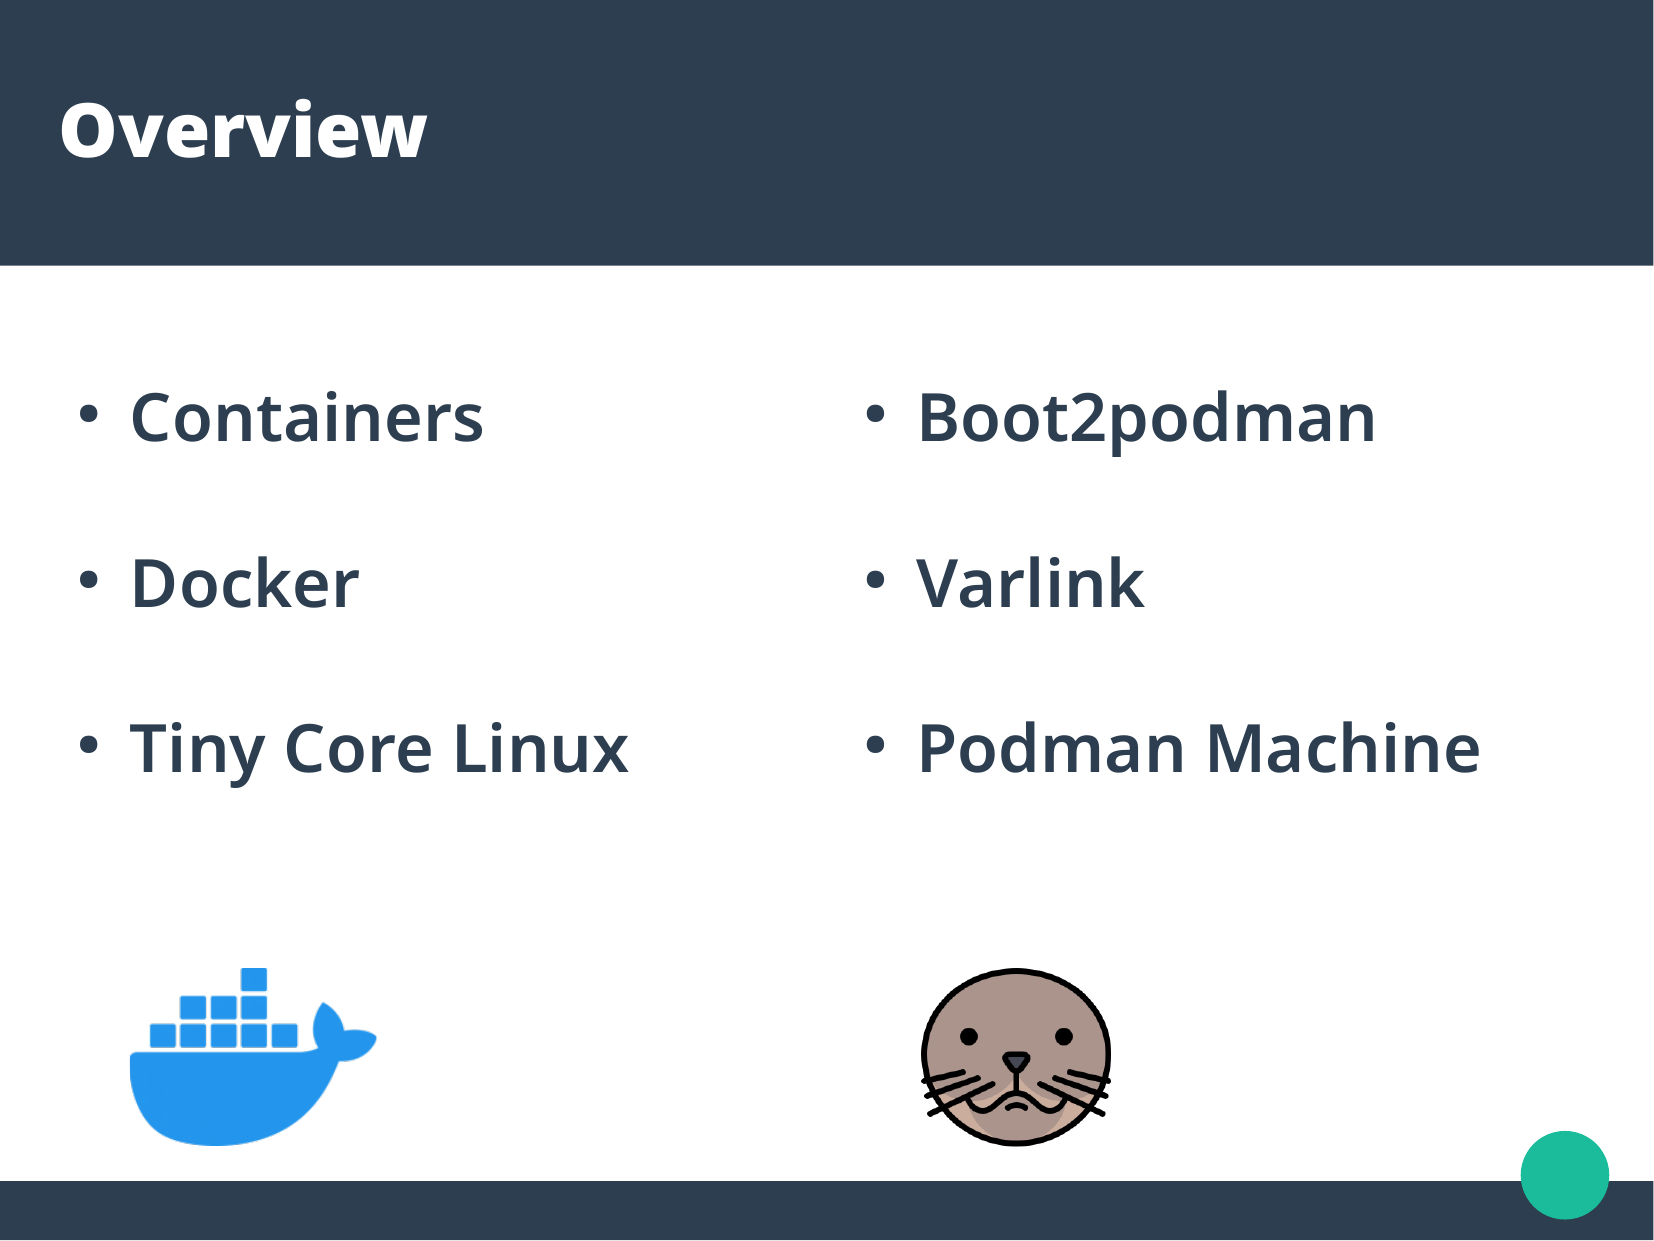

Overview
# Containers
Docker
Tiny Core Linux
Boot2podman
Varlink
Podman Machine